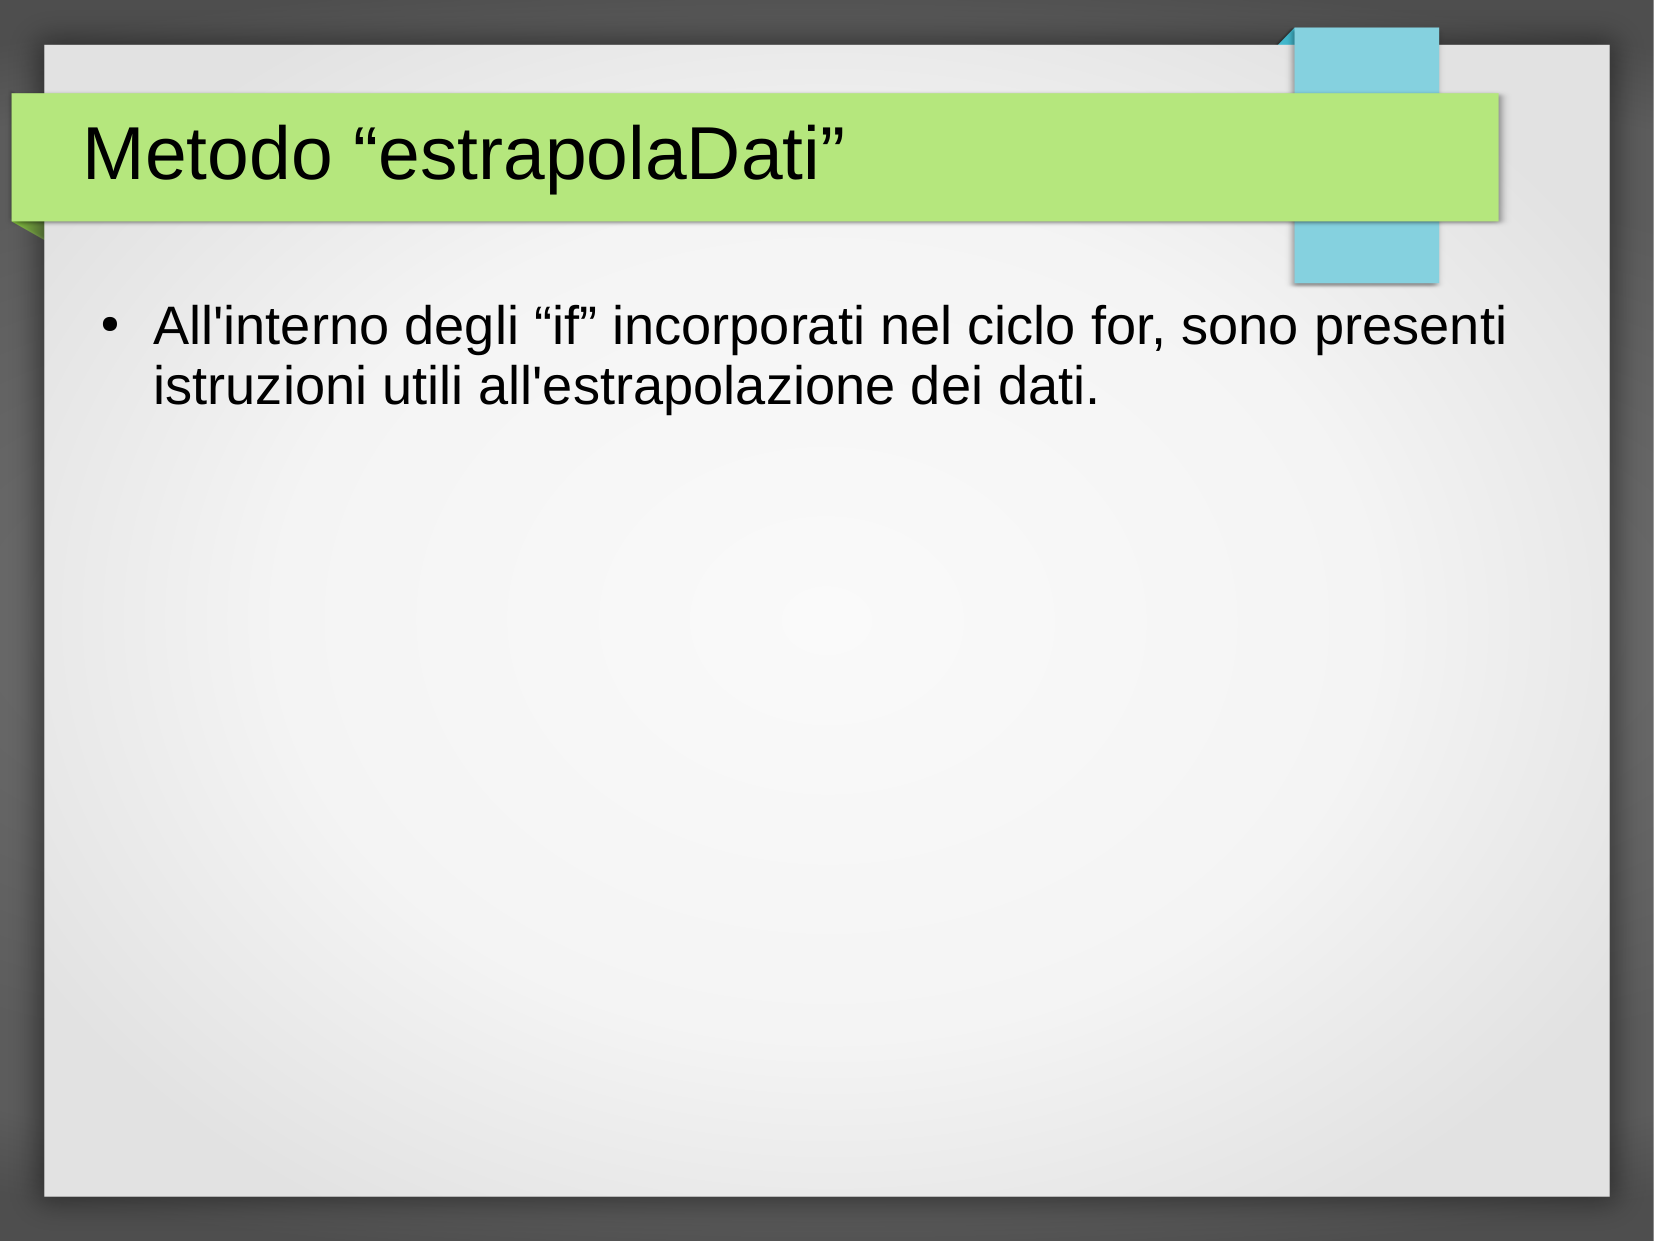

# Metodo “estrapolaDati”
All'interno degli “if” incorporati nel ciclo for, sono presenti istruzioni utili all'estrapolazione dei dati.